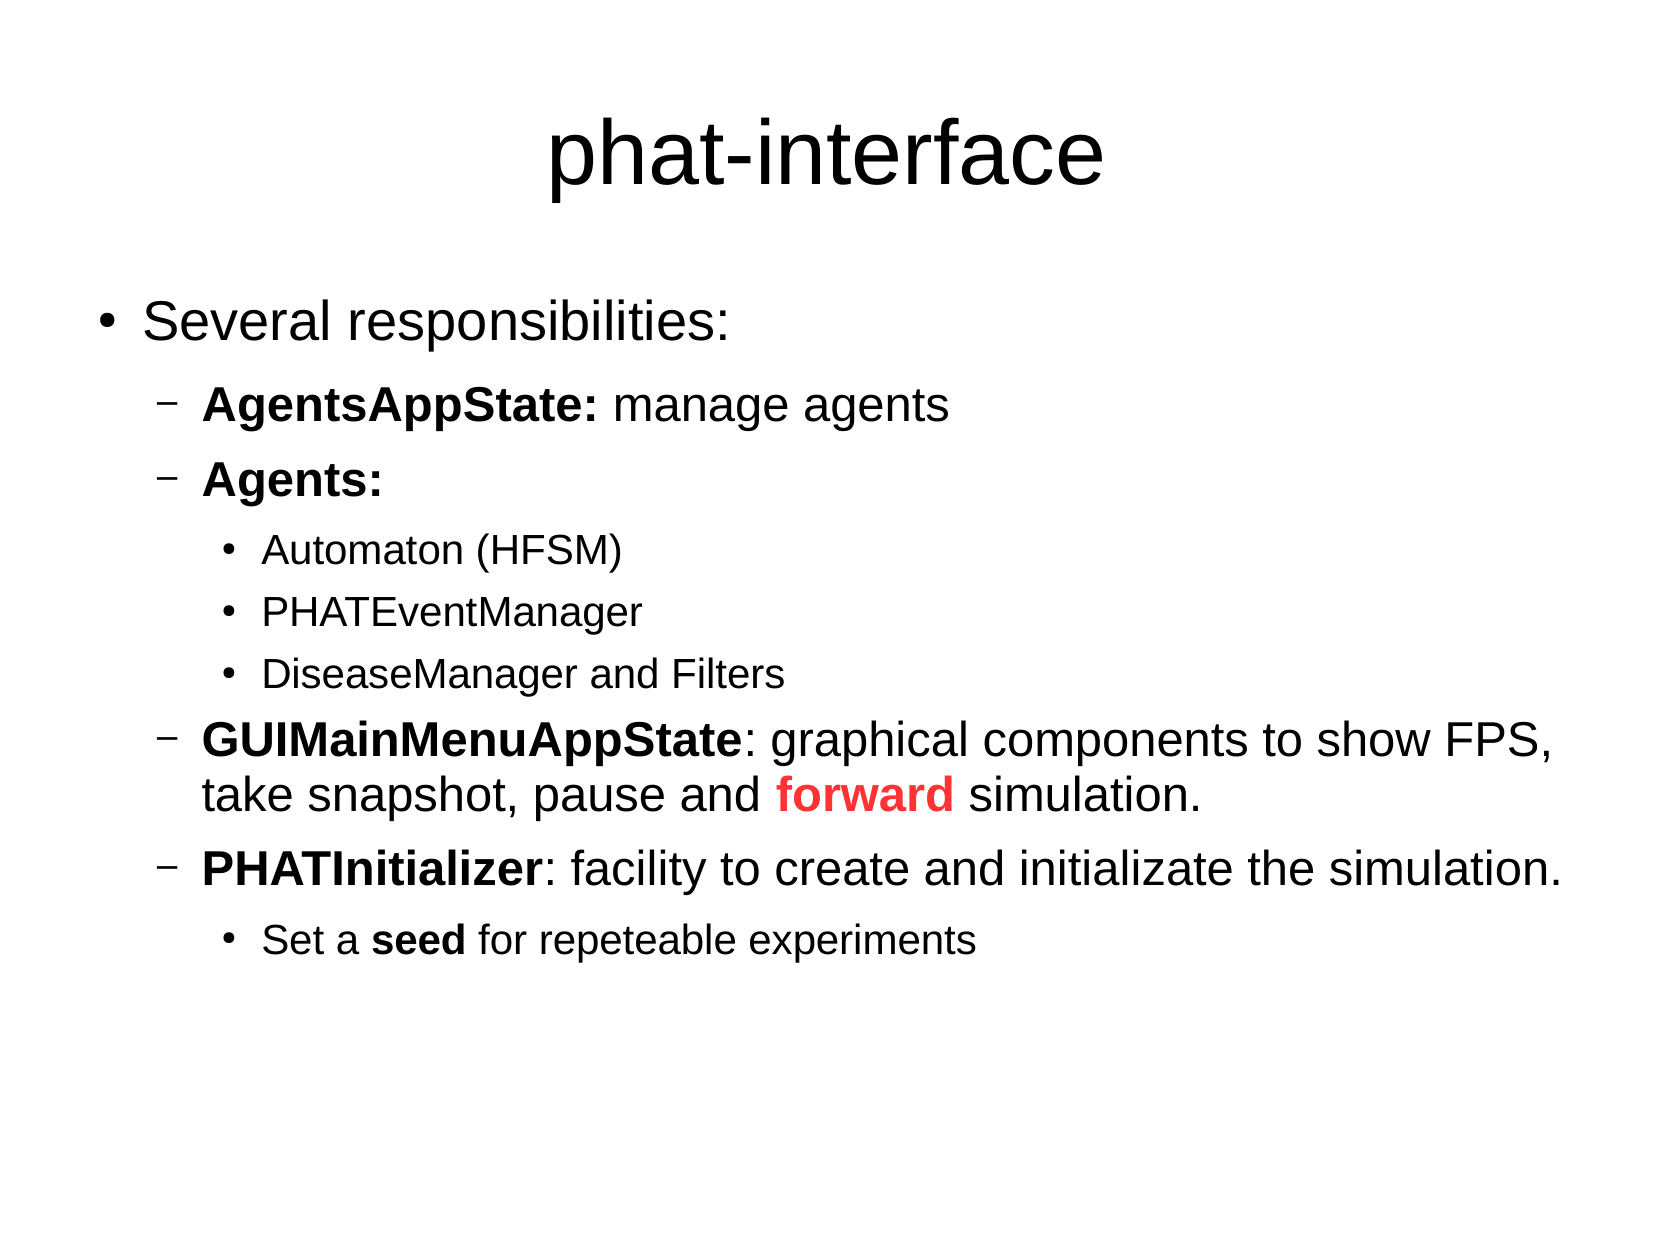

# phat-interface
Several responsibilities:
AgentsAppState: manage agents
Agents:
Automaton (HFSM)
PHATEventManager
DiseaseManager and Filters
GUIMainMenuAppState: graphical components to show FPS, take snapshot, pause and forward simulation.
PHATInitializer: facility to create and initializate the simulation.
Set a seed for repeteable experiments